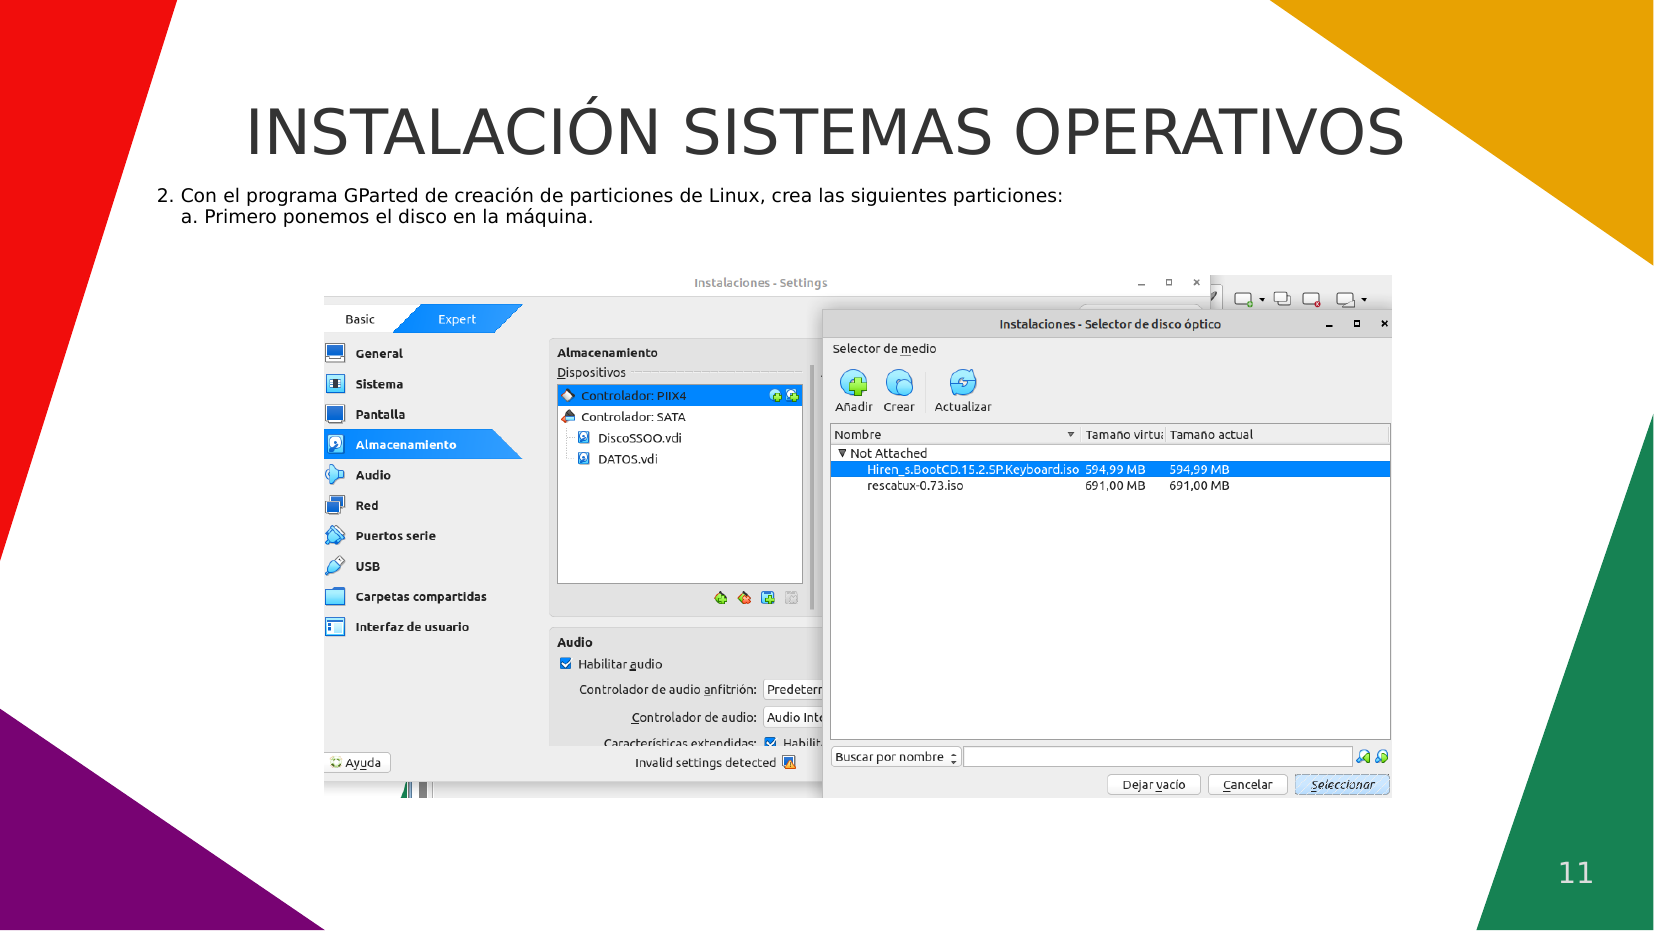

# INSTALACIÓN SISTEMAS OPERATIVOS
 2. Con el programa GParted de creación de particiones de Linux, crea las siguientes particiones:
 a. Primero ponemos el disco en la máquina.
11